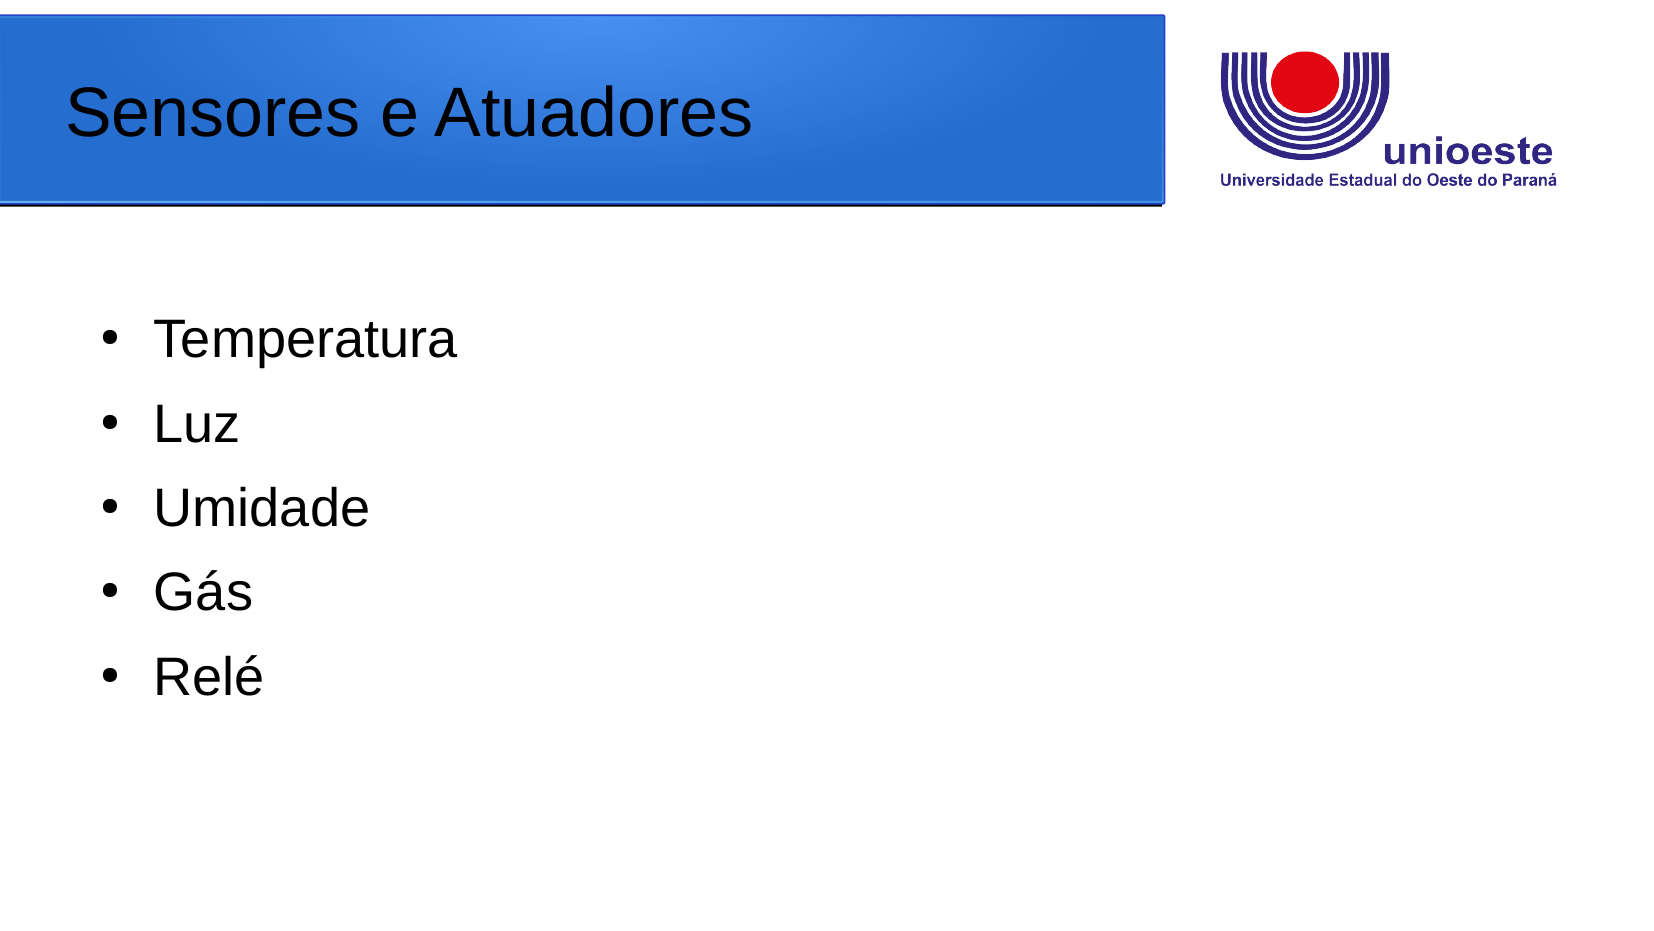

# Sensores e Atuadores
Temperatura
Luz
Umidade
Gás
Relé